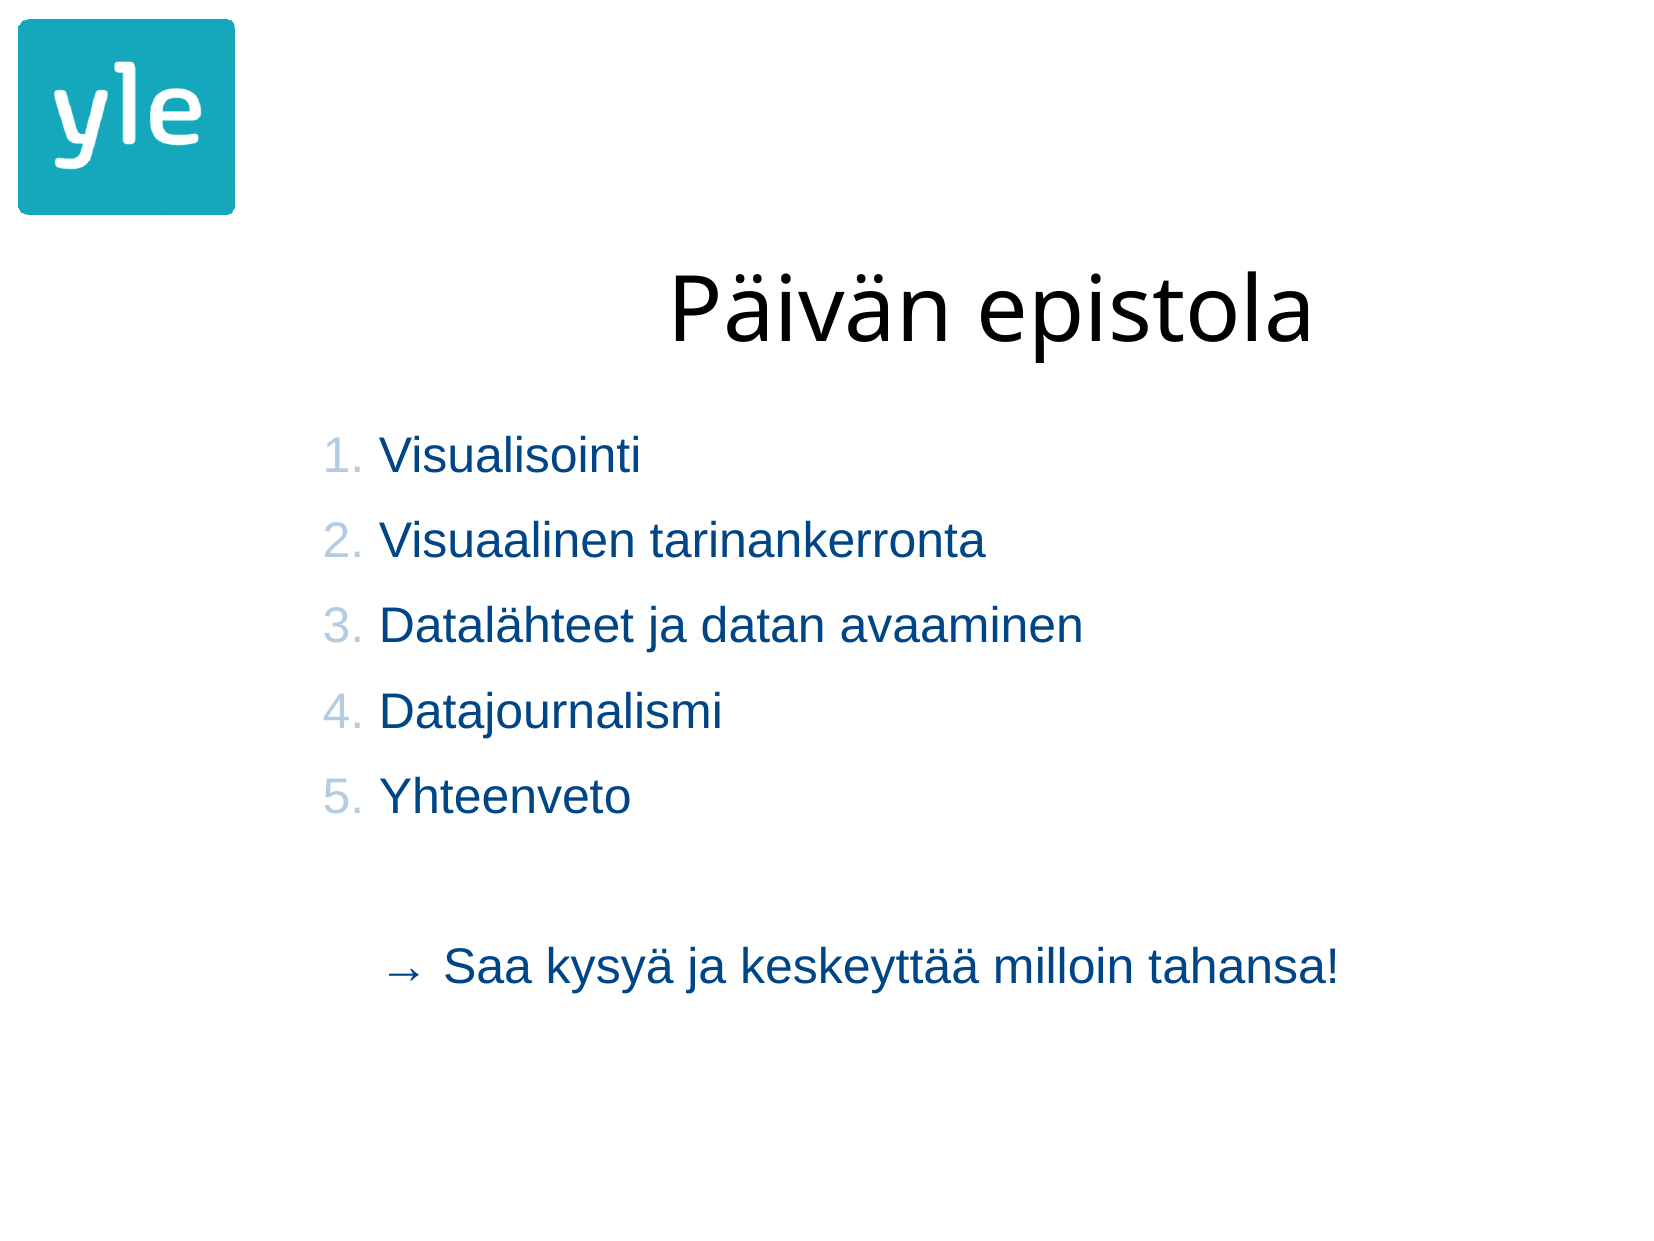

# Päivän epistola
Visualisointi
Visuaalinen tarinankerronta
Datalähteet ja datan avaaminen
Datajournalismi
Yhteenveto
→ Saa kysyä ja keskeyttää milloin tahansa!